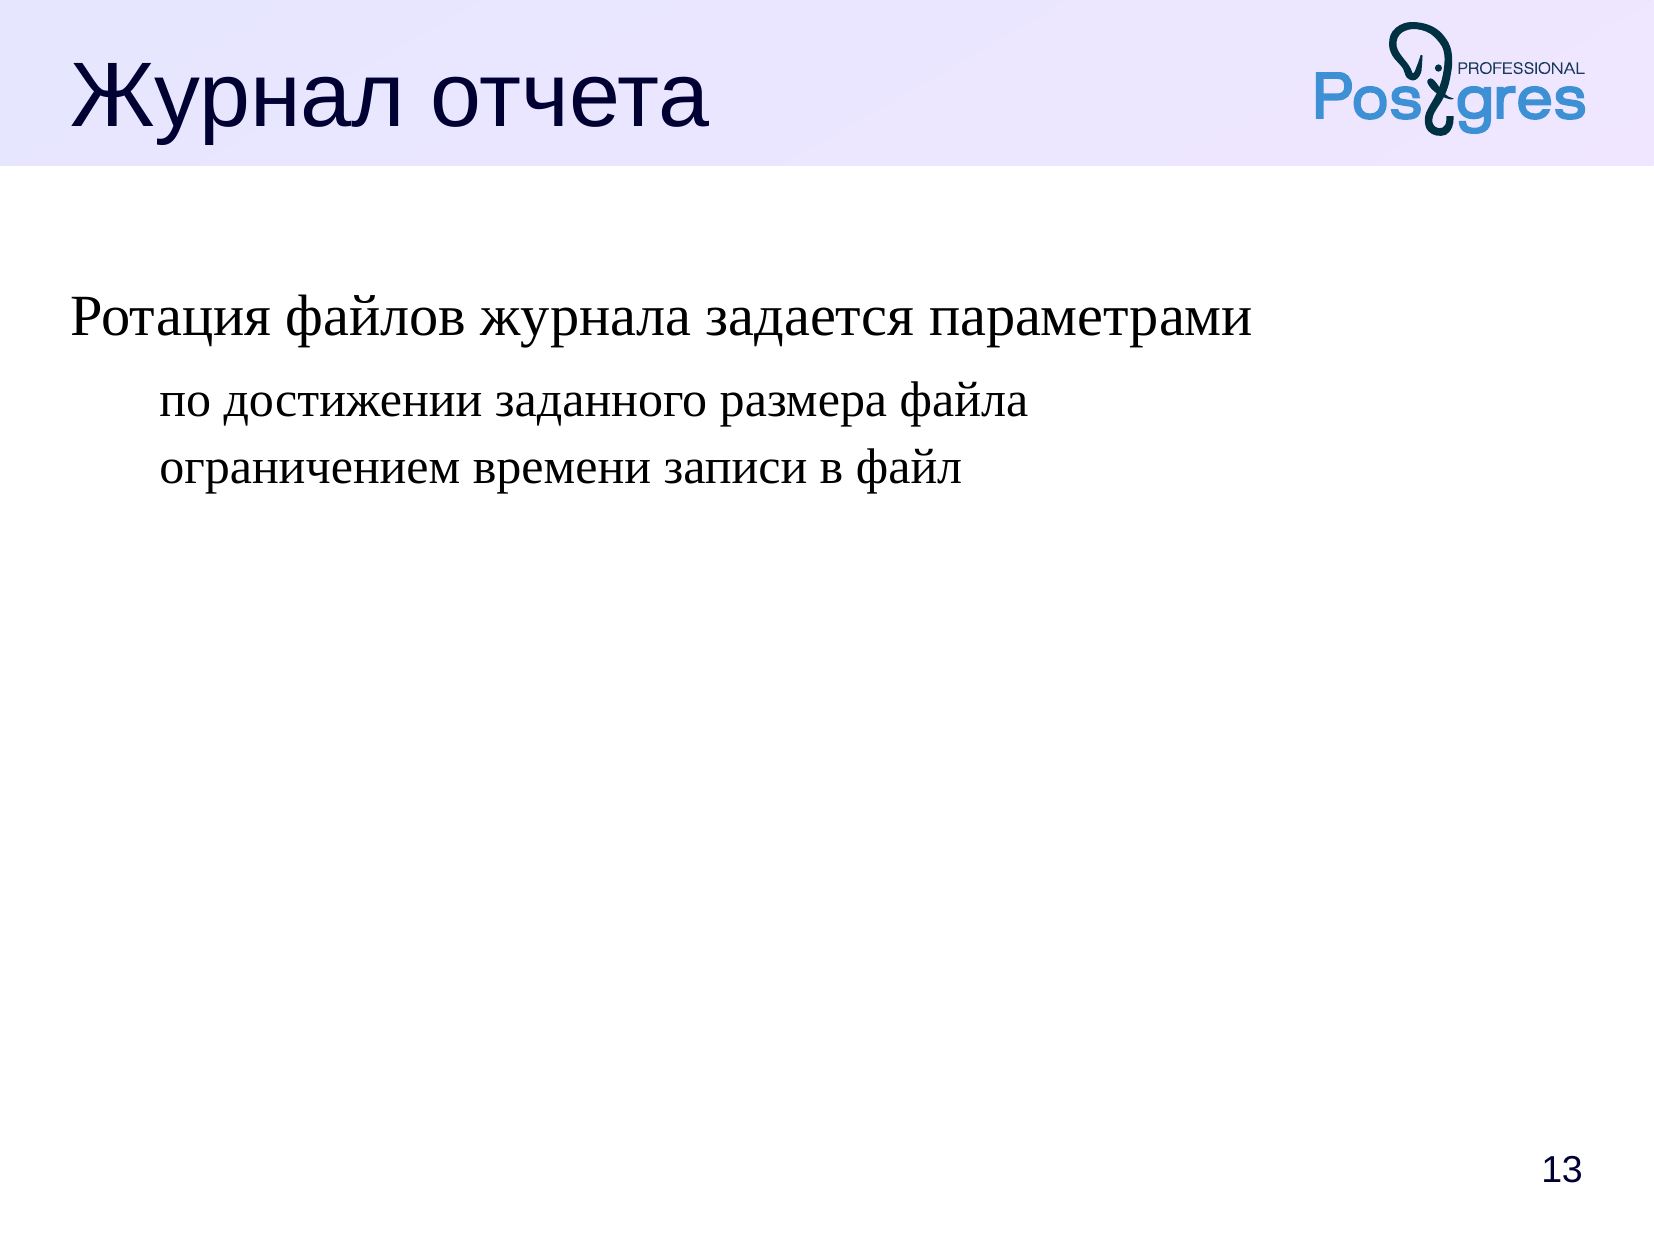

# Журнал отчета
Ротация файлов журнала задается параметрами
по достижении заданного размера файла
ограничением времени записи в файл